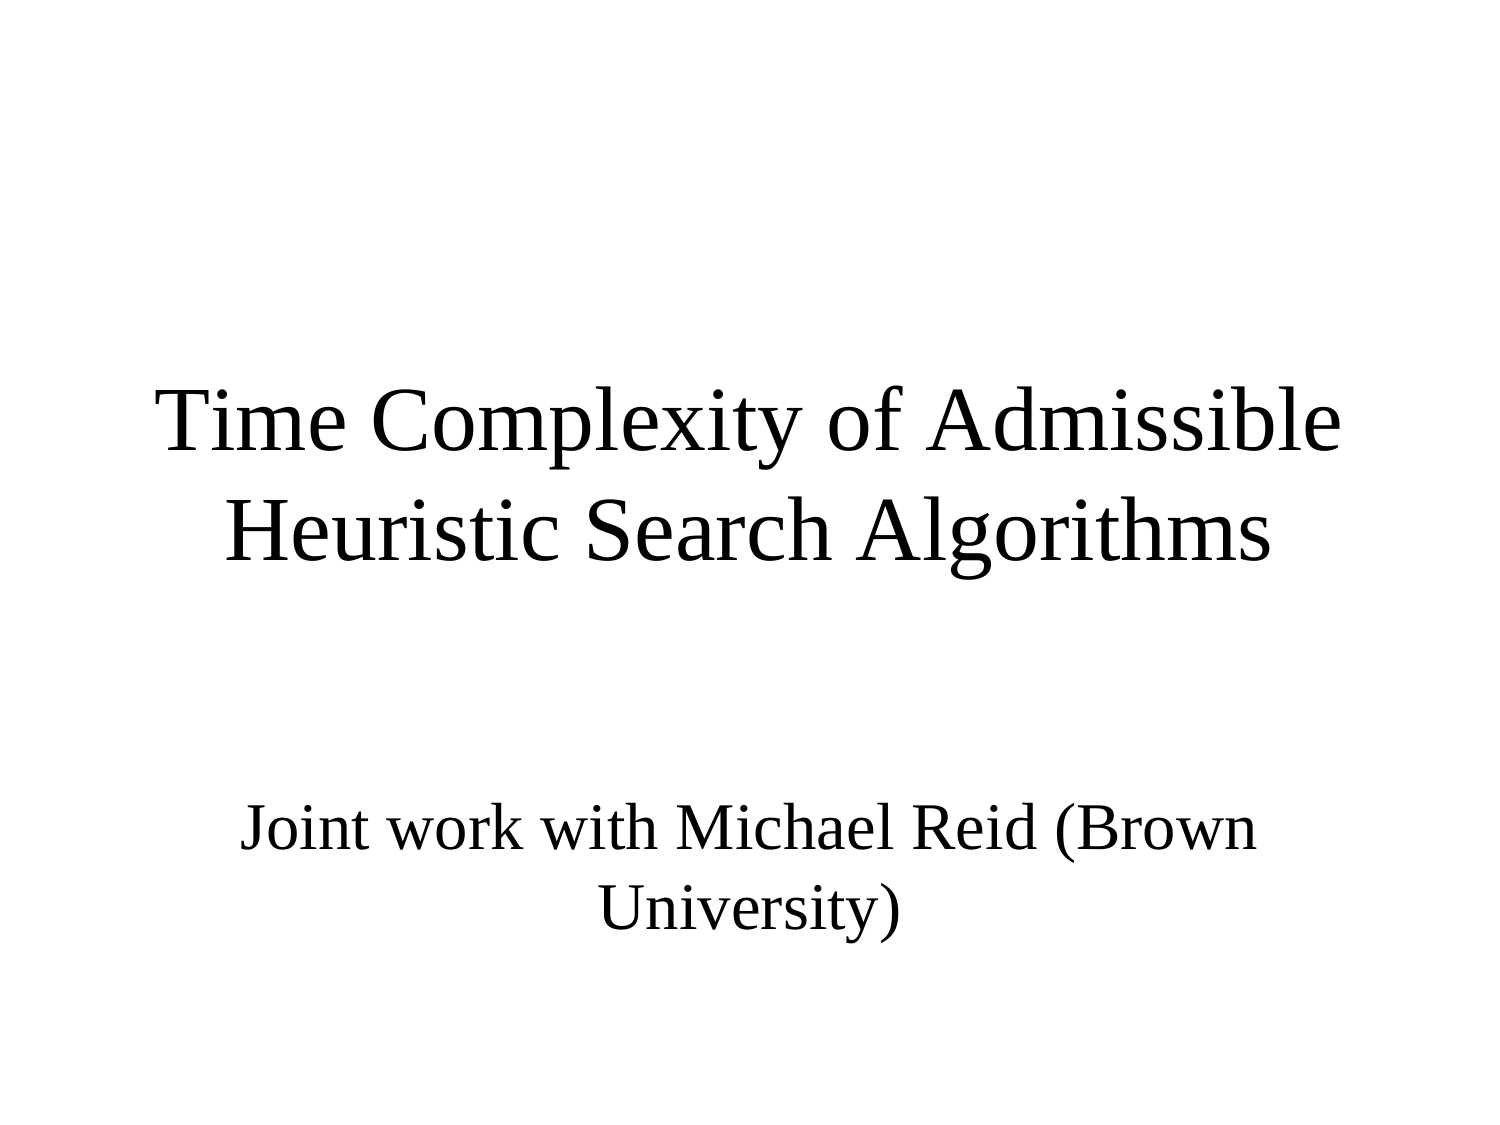

# Time Complexity of Admissible Heuristic Search Algorithms
Joint work with Michael Reid (Brown University)